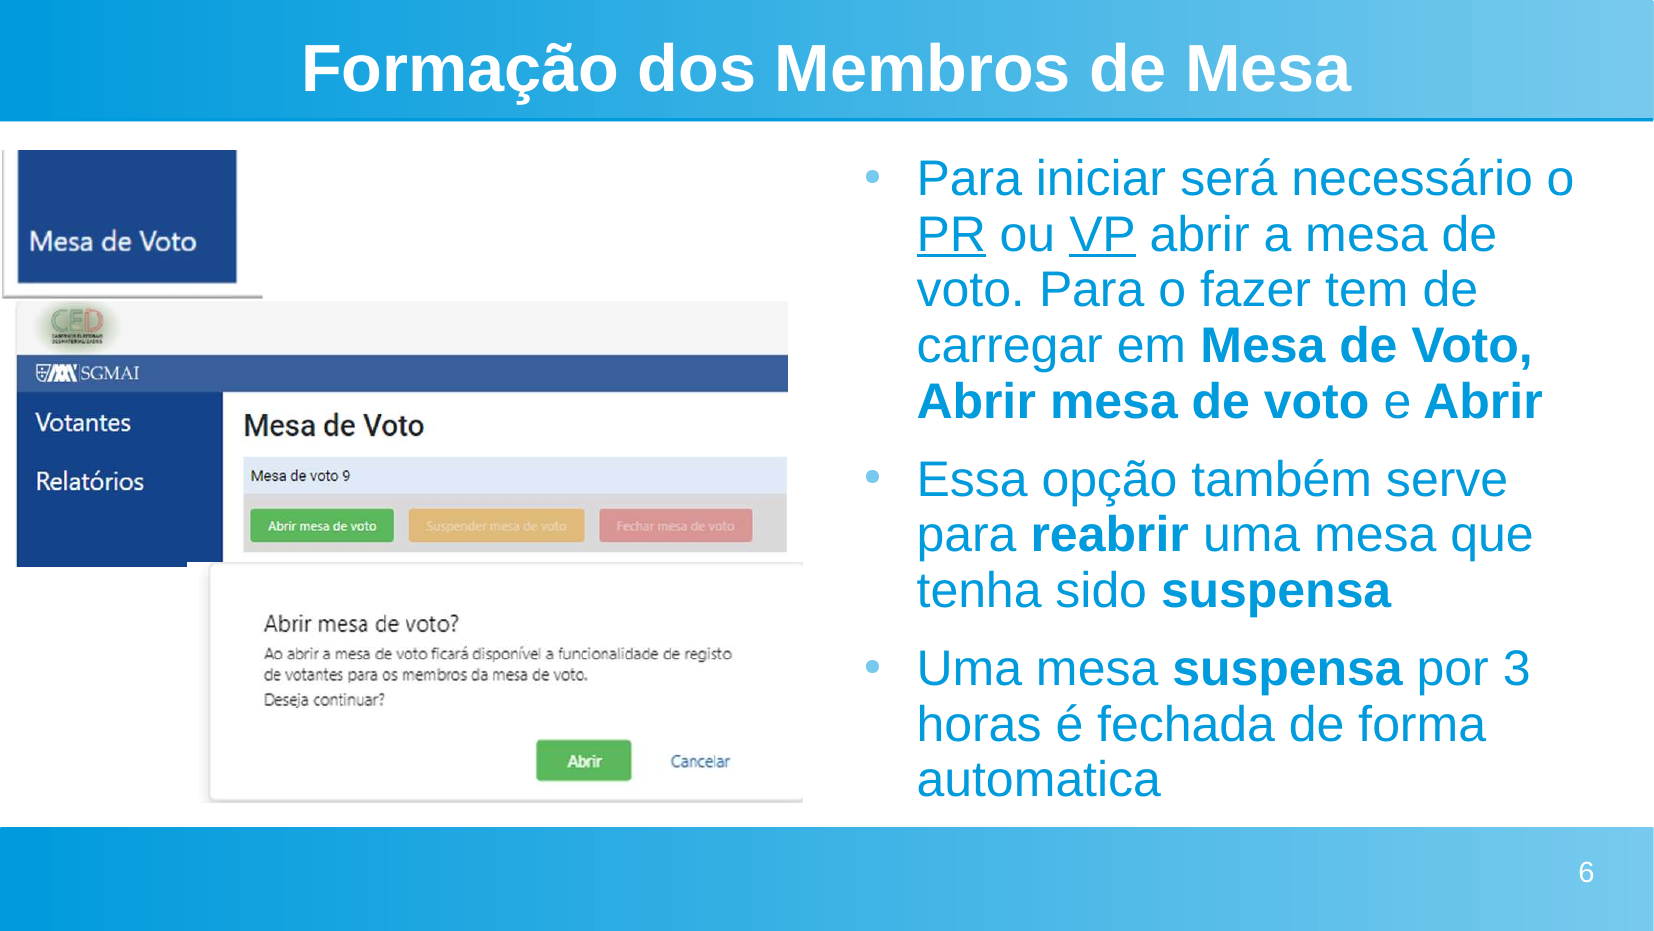

# Formação dos Membros de Mesa
Para iniciar será necessário o PR ou VP abrir a mesa de voto. Para o fazer tem de carregar em Mesa de Voto, Abrir mesa de voto e Abrir
Essa opção também serve para reabrir uma mesa que tenha sido suspensa
Uma mesa suspensa por 3 horas é fechada de forma automatica
6